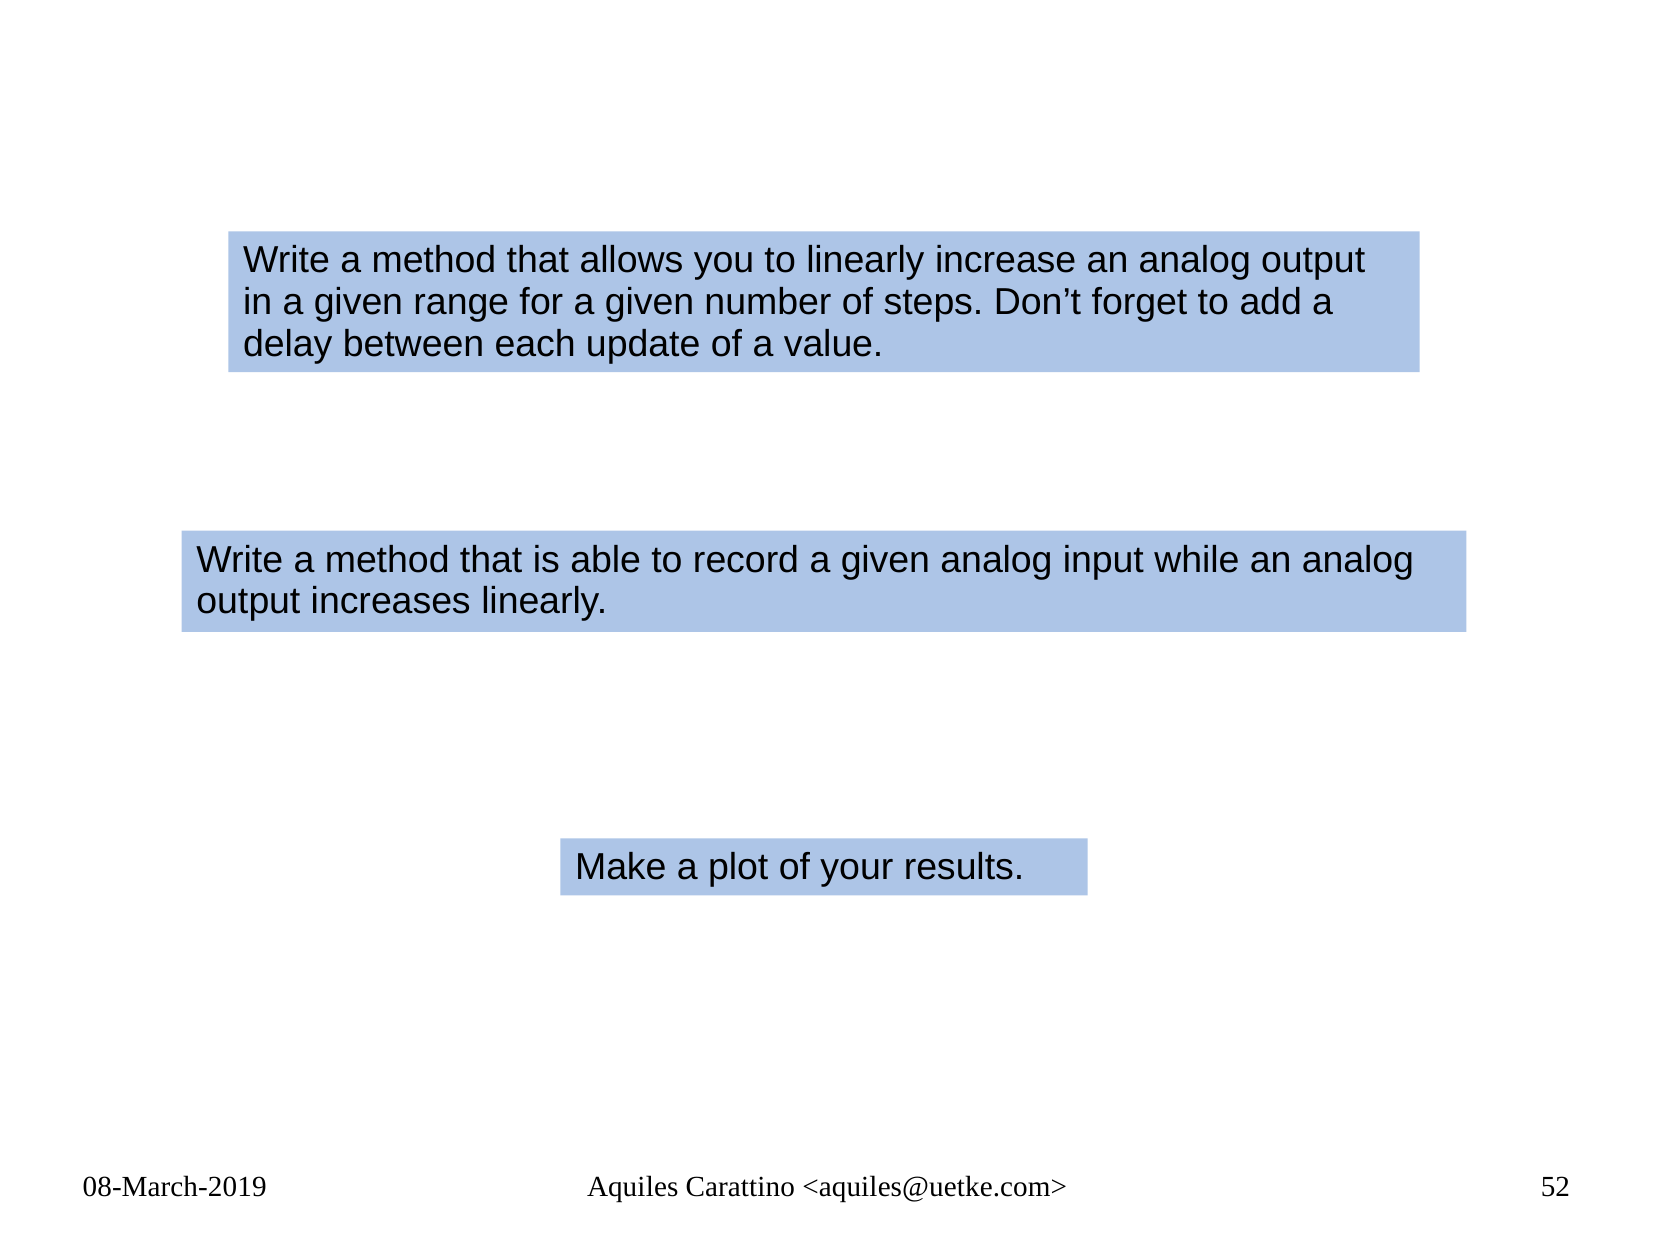

Write a method that allows you to linearly increase an analog output in a given range for a given number of steps. Don’t forget to add a delay between each update of a value.
Write a method that is able to record a given analog input while an analog output increases linearly.
Make a plot of your results.
08-March-2019
Aquiles Carattino <aquiles@uetke.com>
52